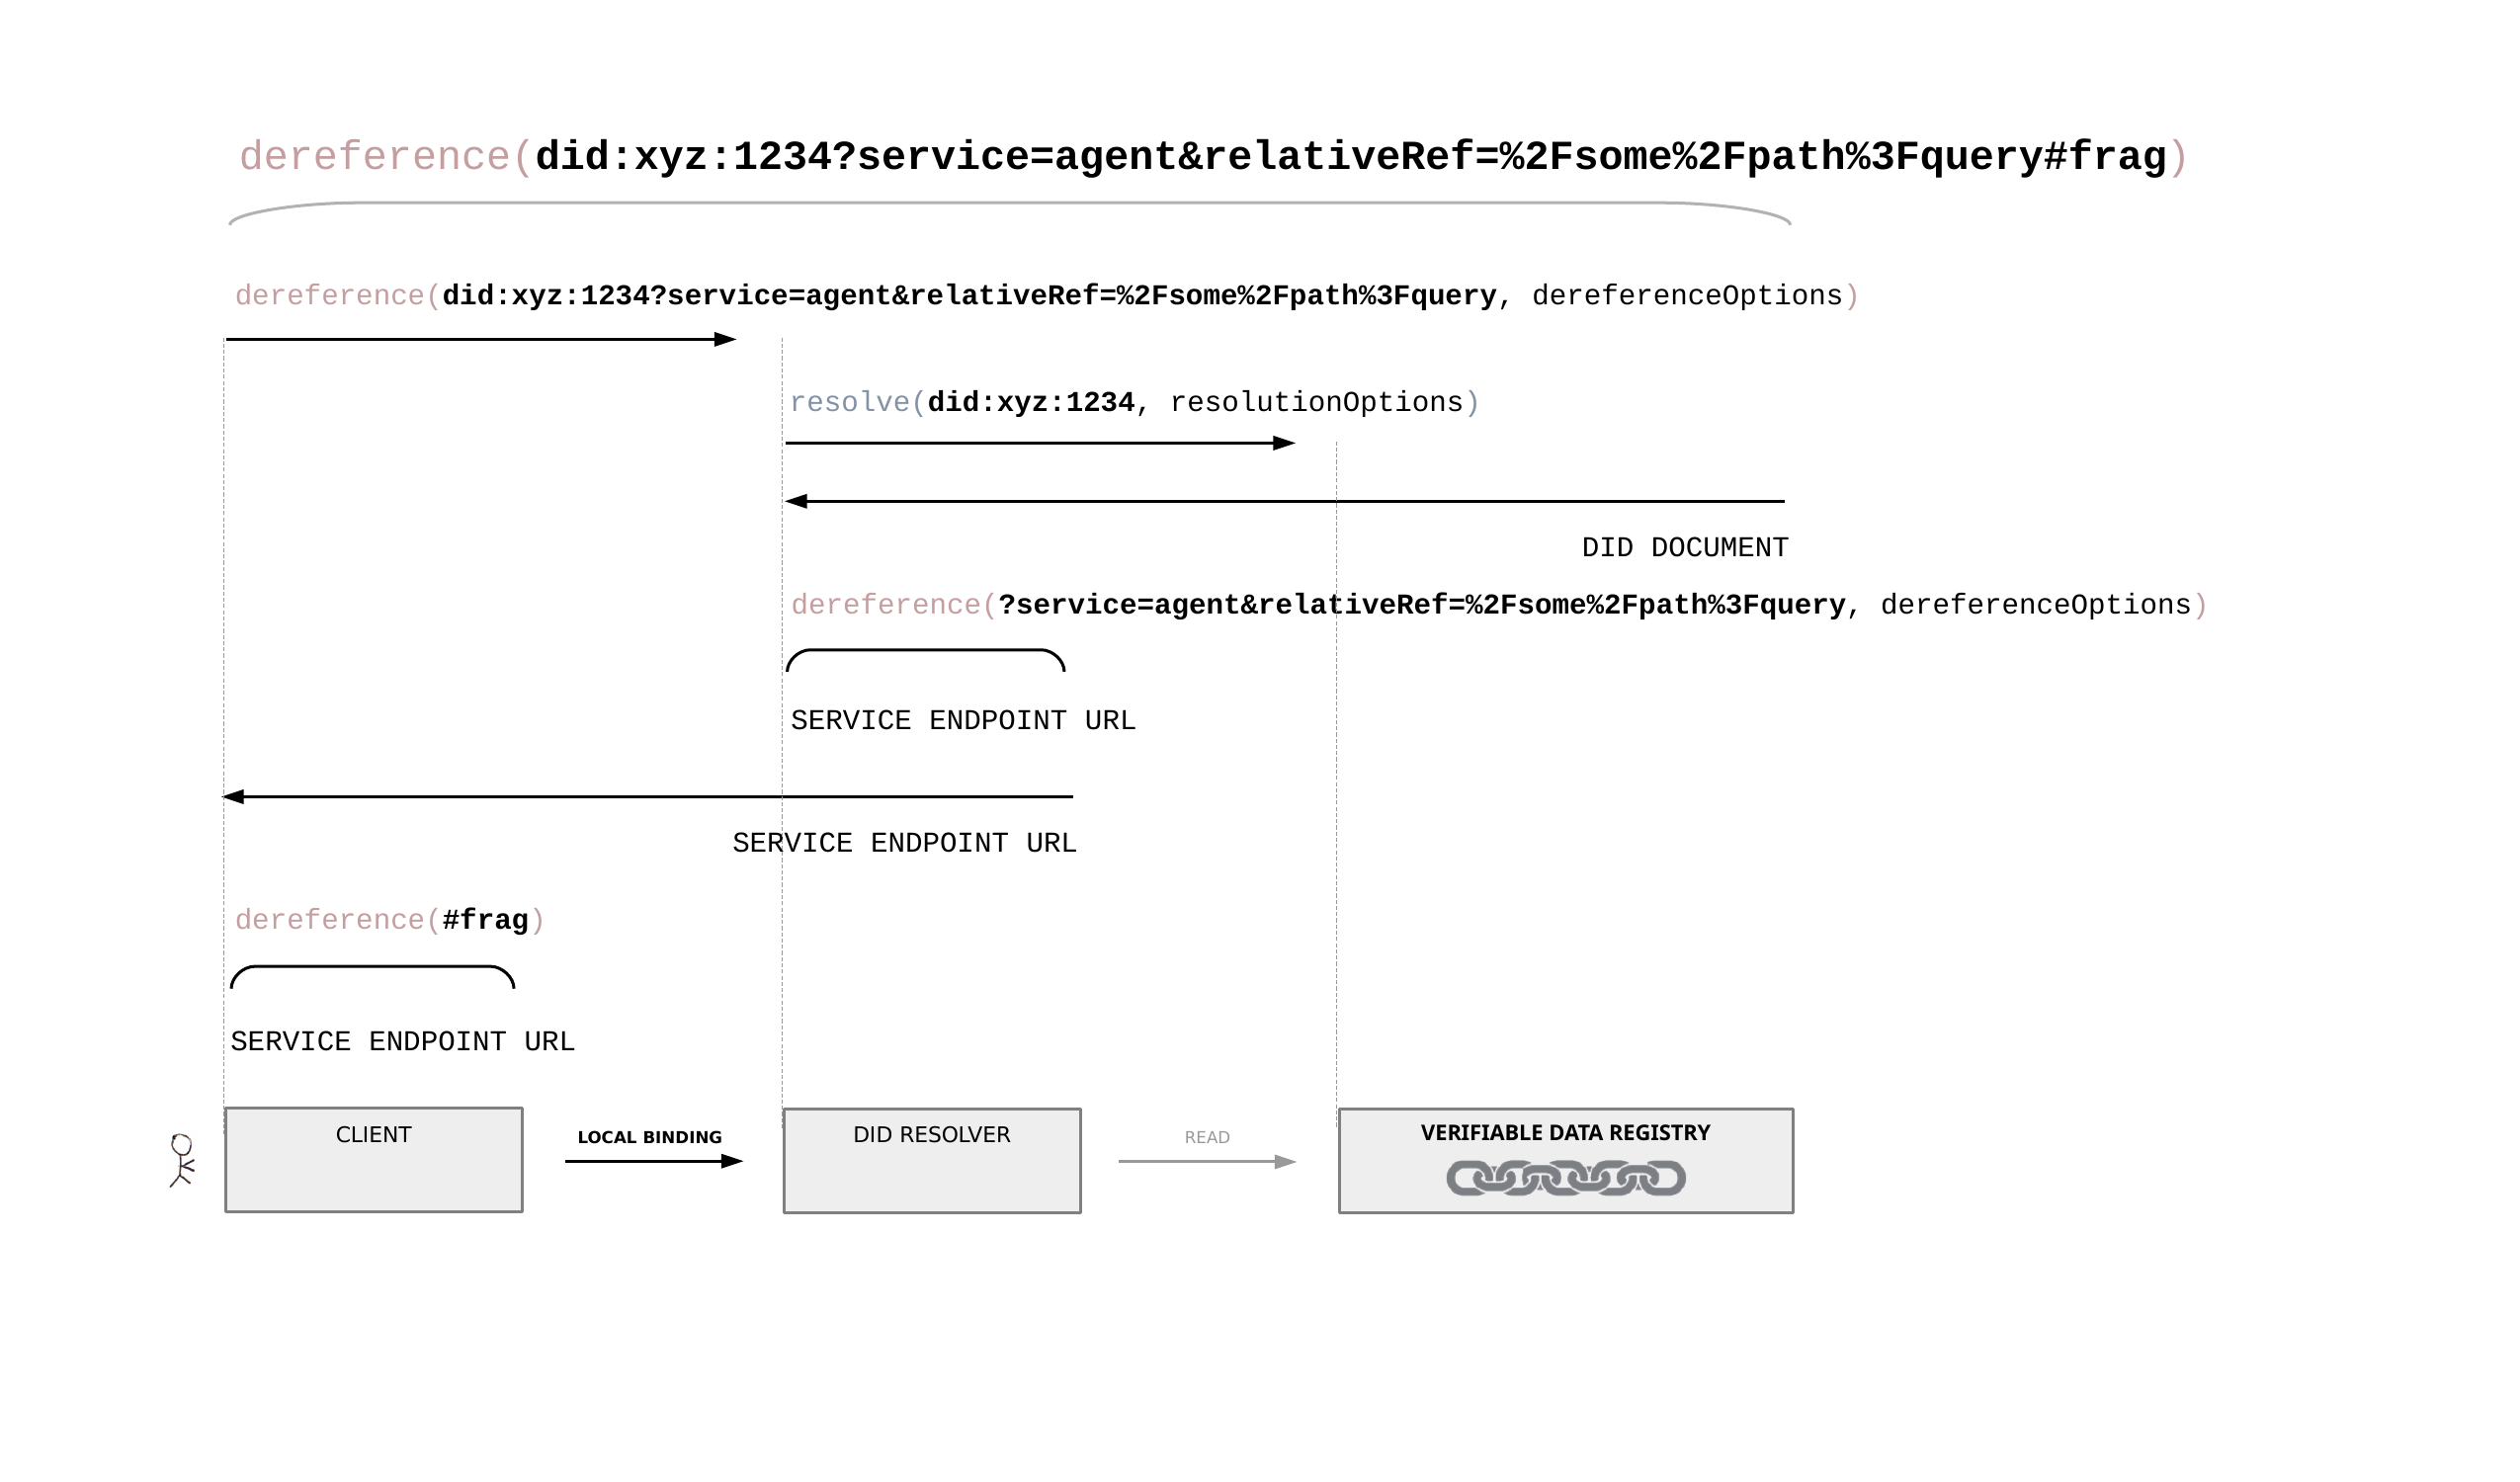

dereference(did:xyz:1234?service=agent&relativeRef=%2Fsome%2Fpath%3Fquery#frag)
dereference(did:xyz:1234?service=agent&relativeRef=%2Fsome%2Fpath%3Fquery, dereferenceOptions)
resolve(did:xyz:1234, resolutionOptions)
DID DOCUMENT
dereference(?service=agent&relativeRef=%2Fsome%2Fpath%3Fquery, dereferenceOptions)
SERVICE ENDPOINT URL
SERVICE ENDPOINT URL
dereference(#frag)
SERVICE ENDPOINT URL
CLIENT
DID RESOLVER
VERIFIABLE DATA REGISTRY
LOCAL BINDING
READ